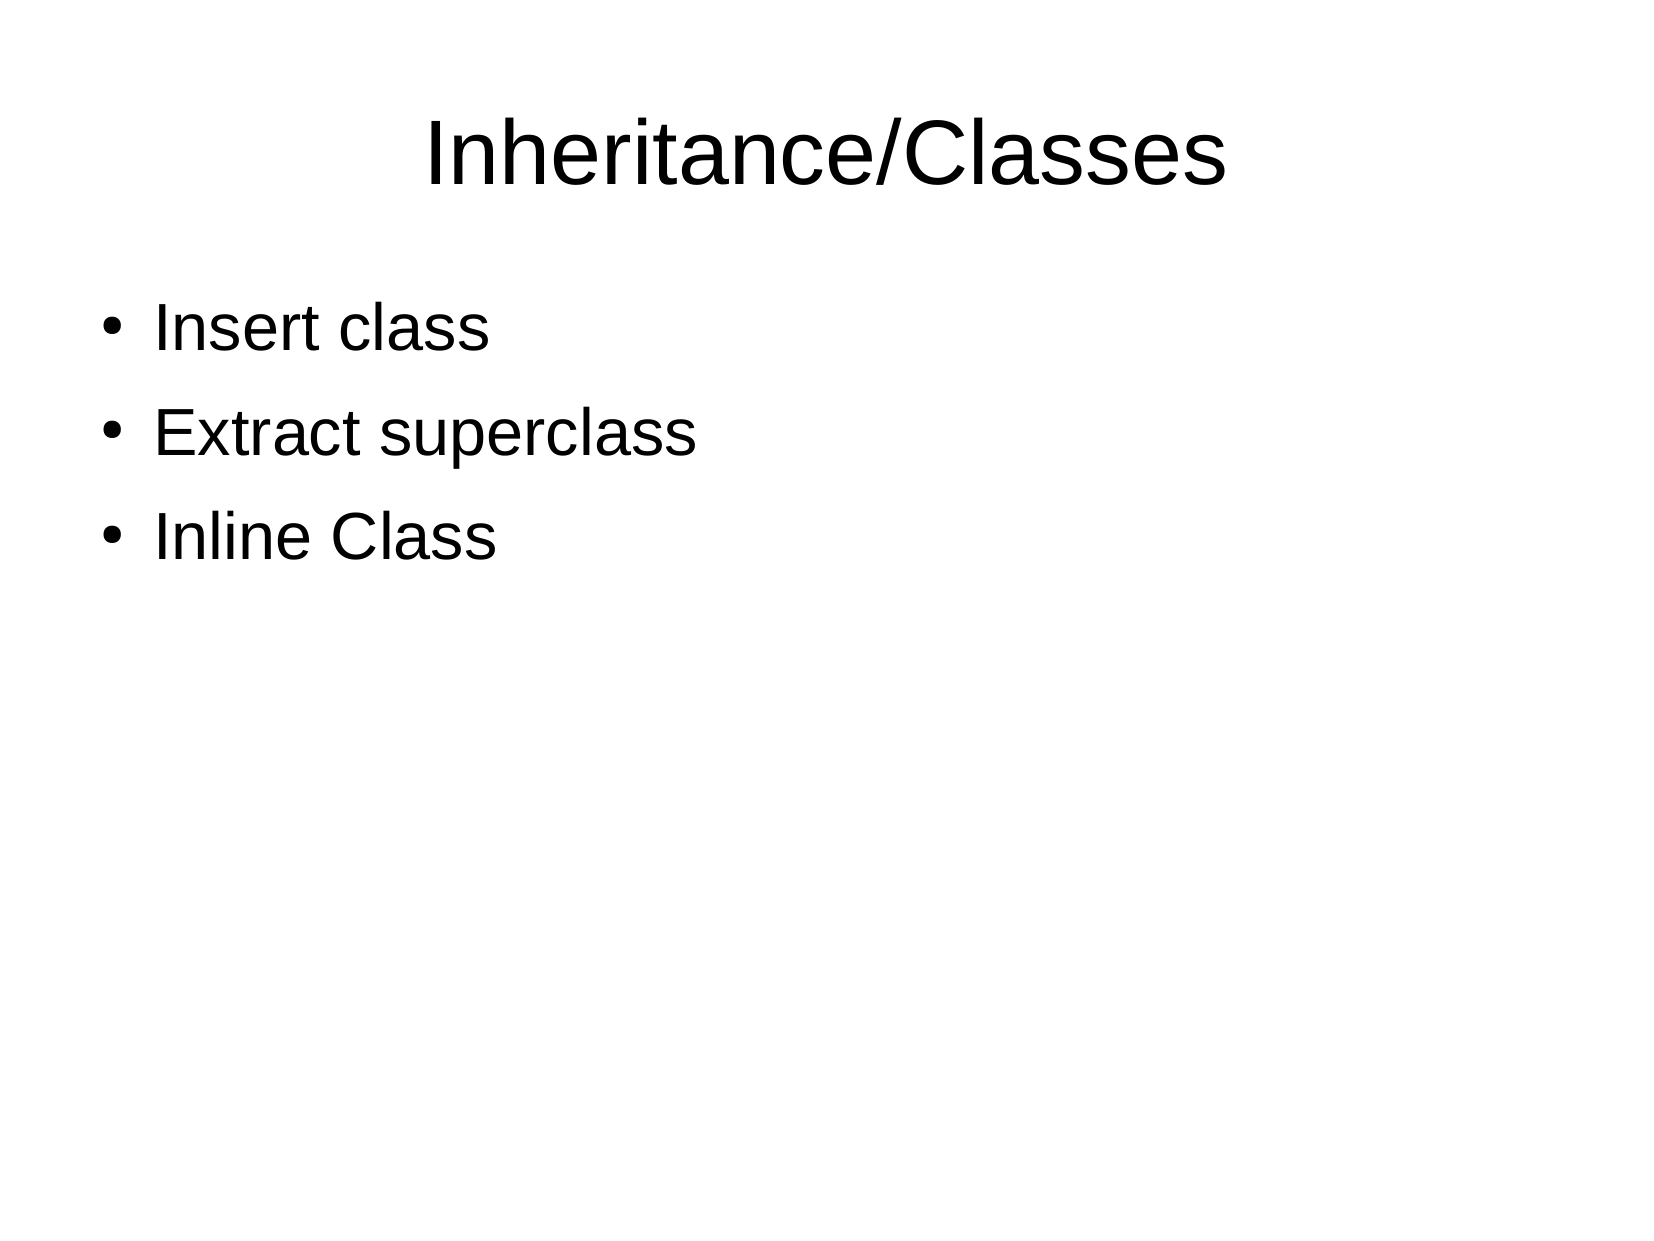

# Inheritance/Classes
Insert class
Extract superclass
Inline Class